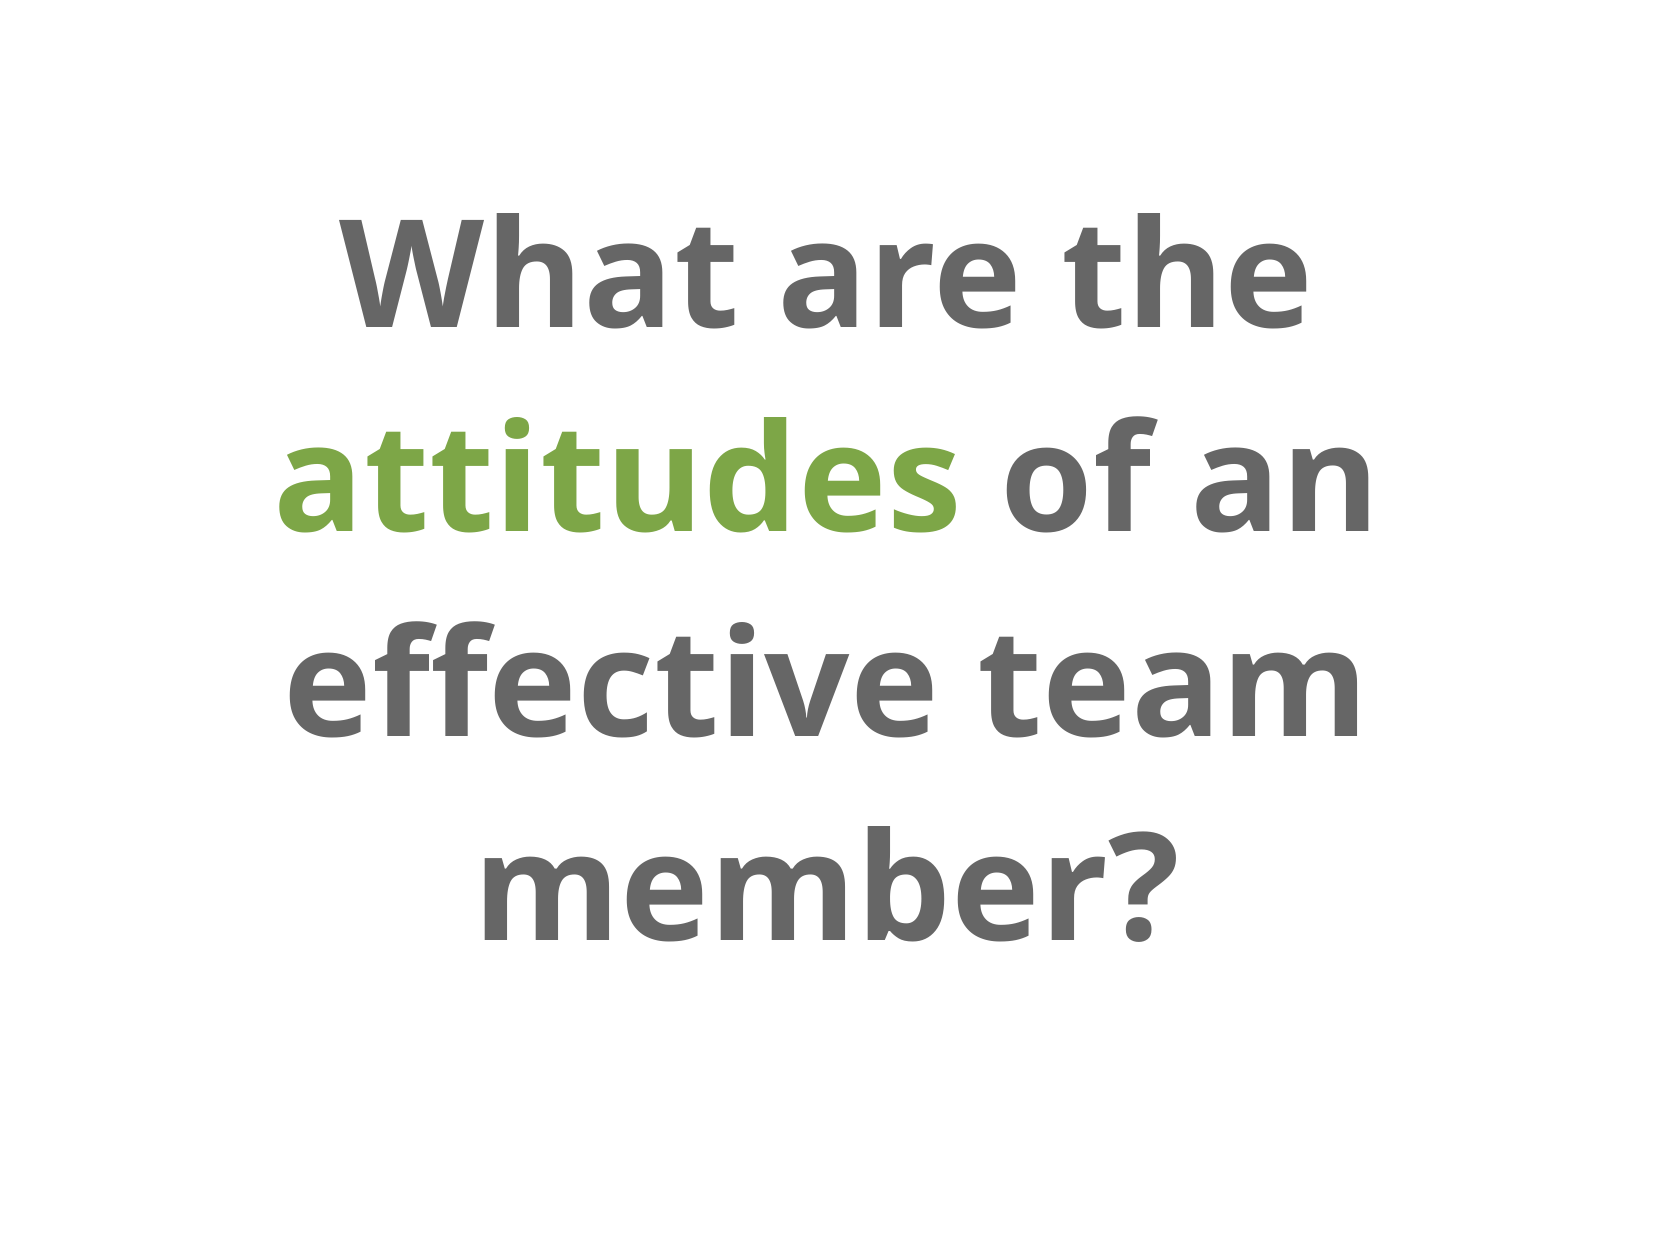

# What are the attitudes of an effective team member?